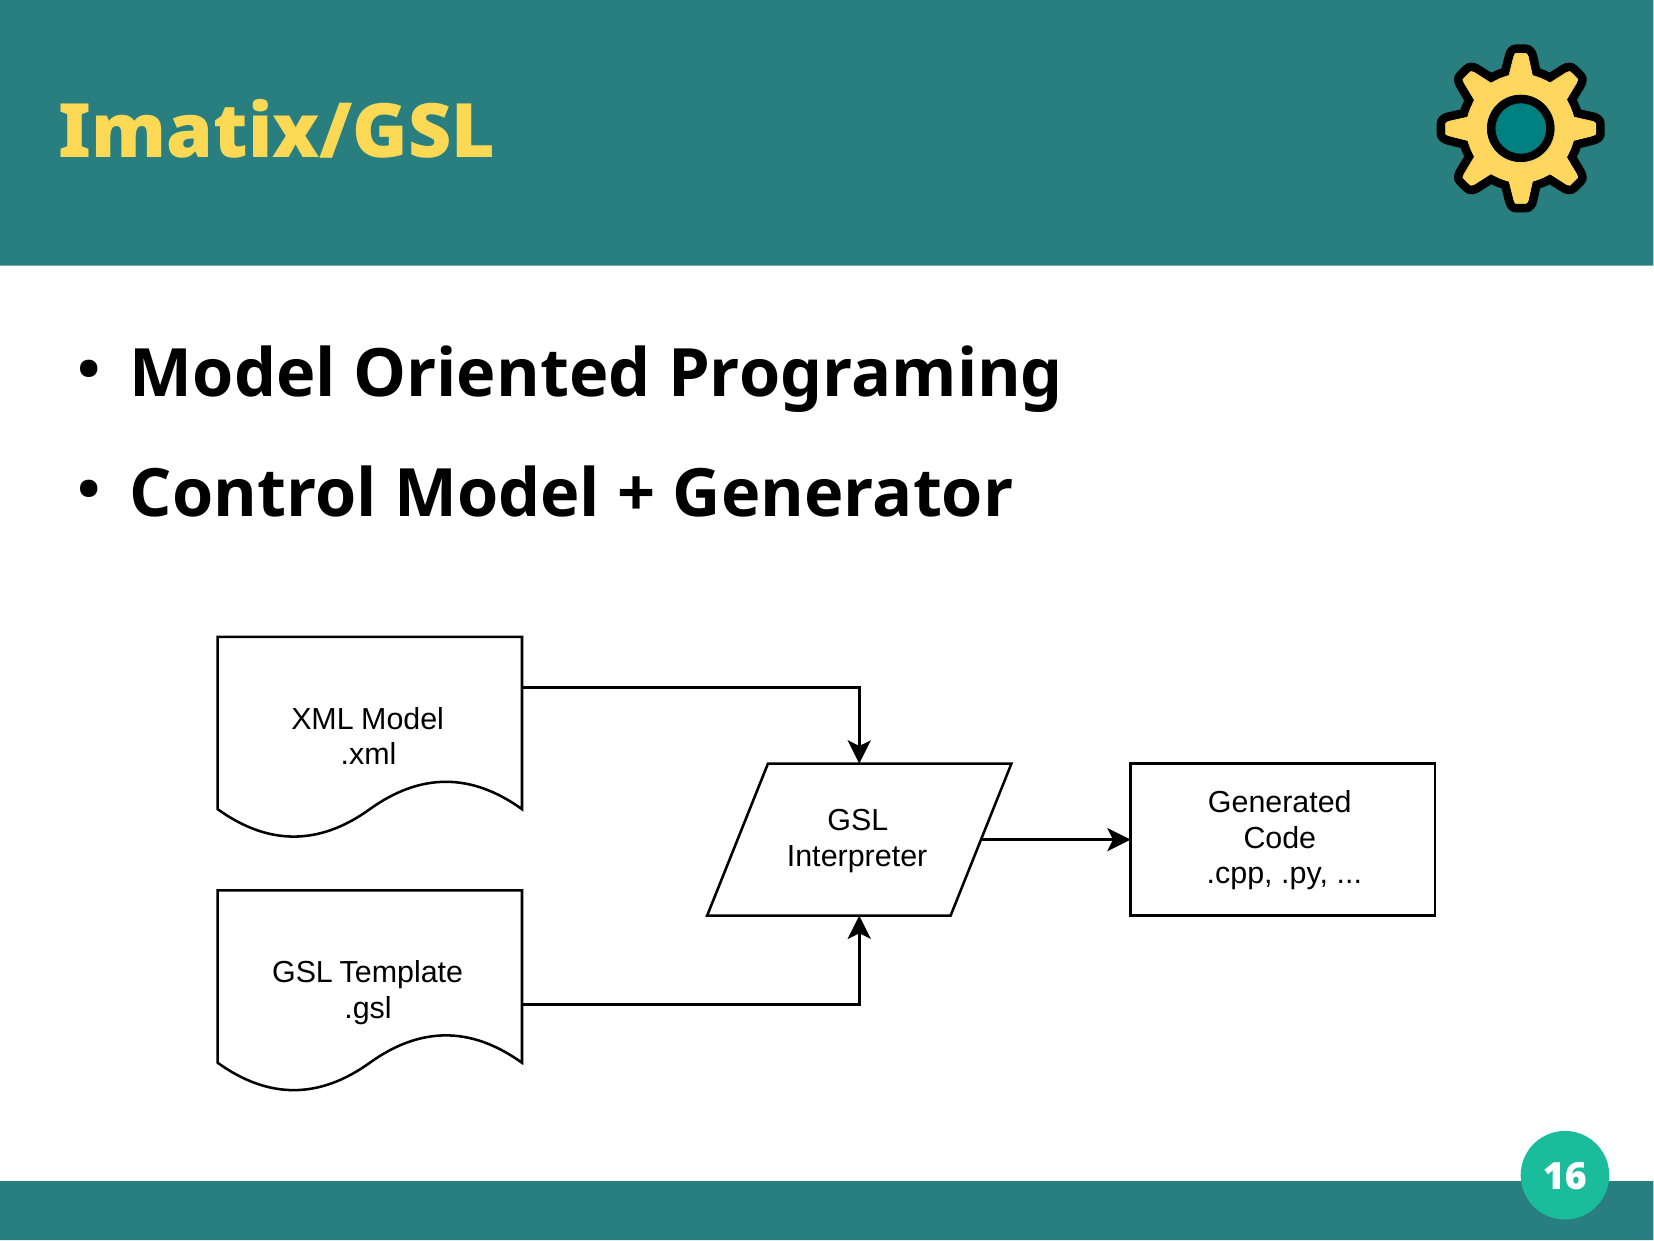

# Imatix/GSL
Model Oriented Programing
Control Model + Generator
16